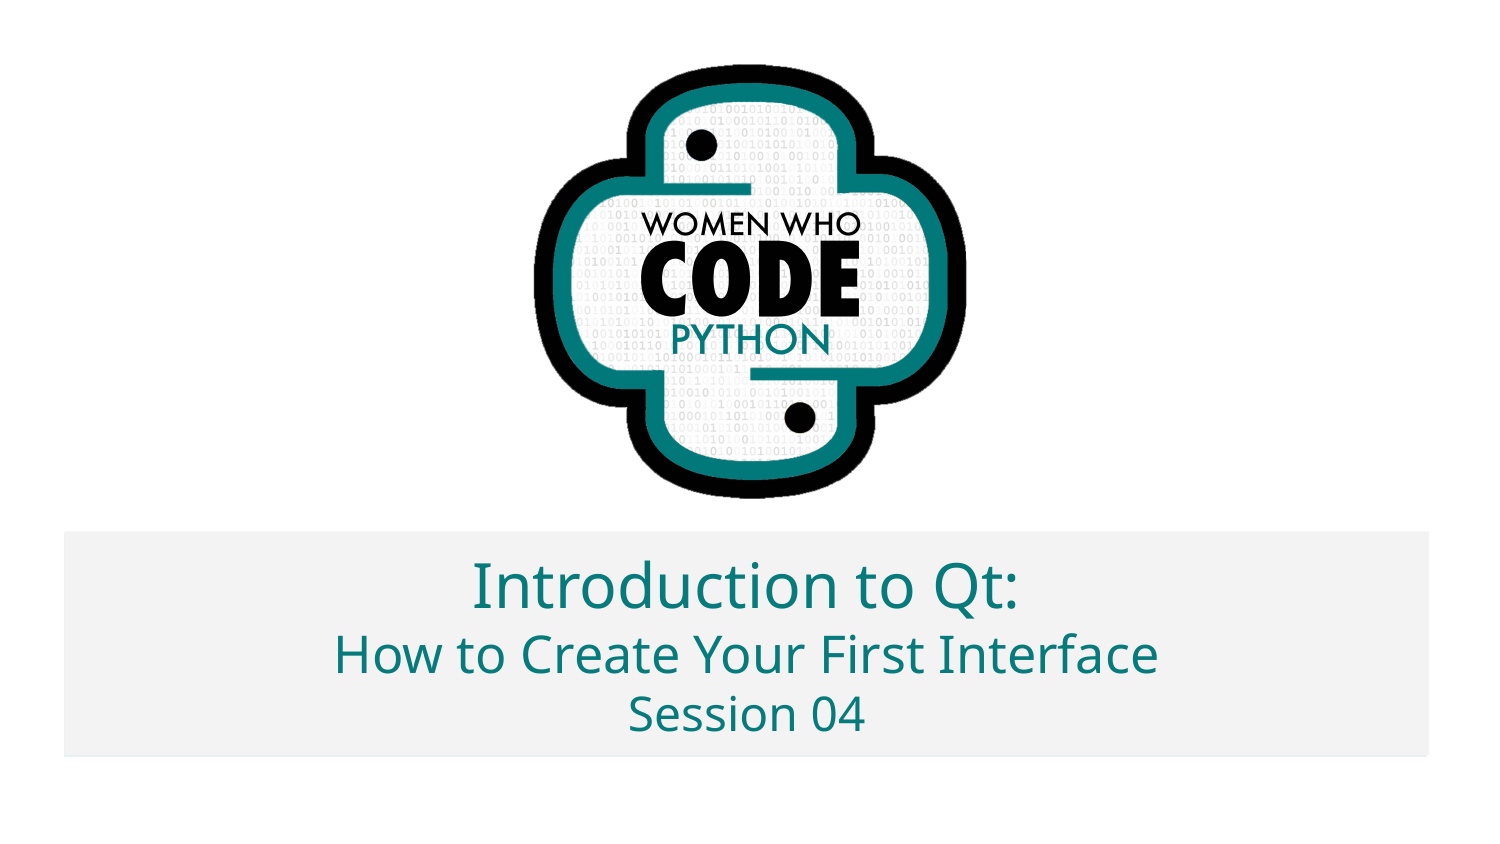

Introduction to Qt:
How to Create Your First Interface
Session 04